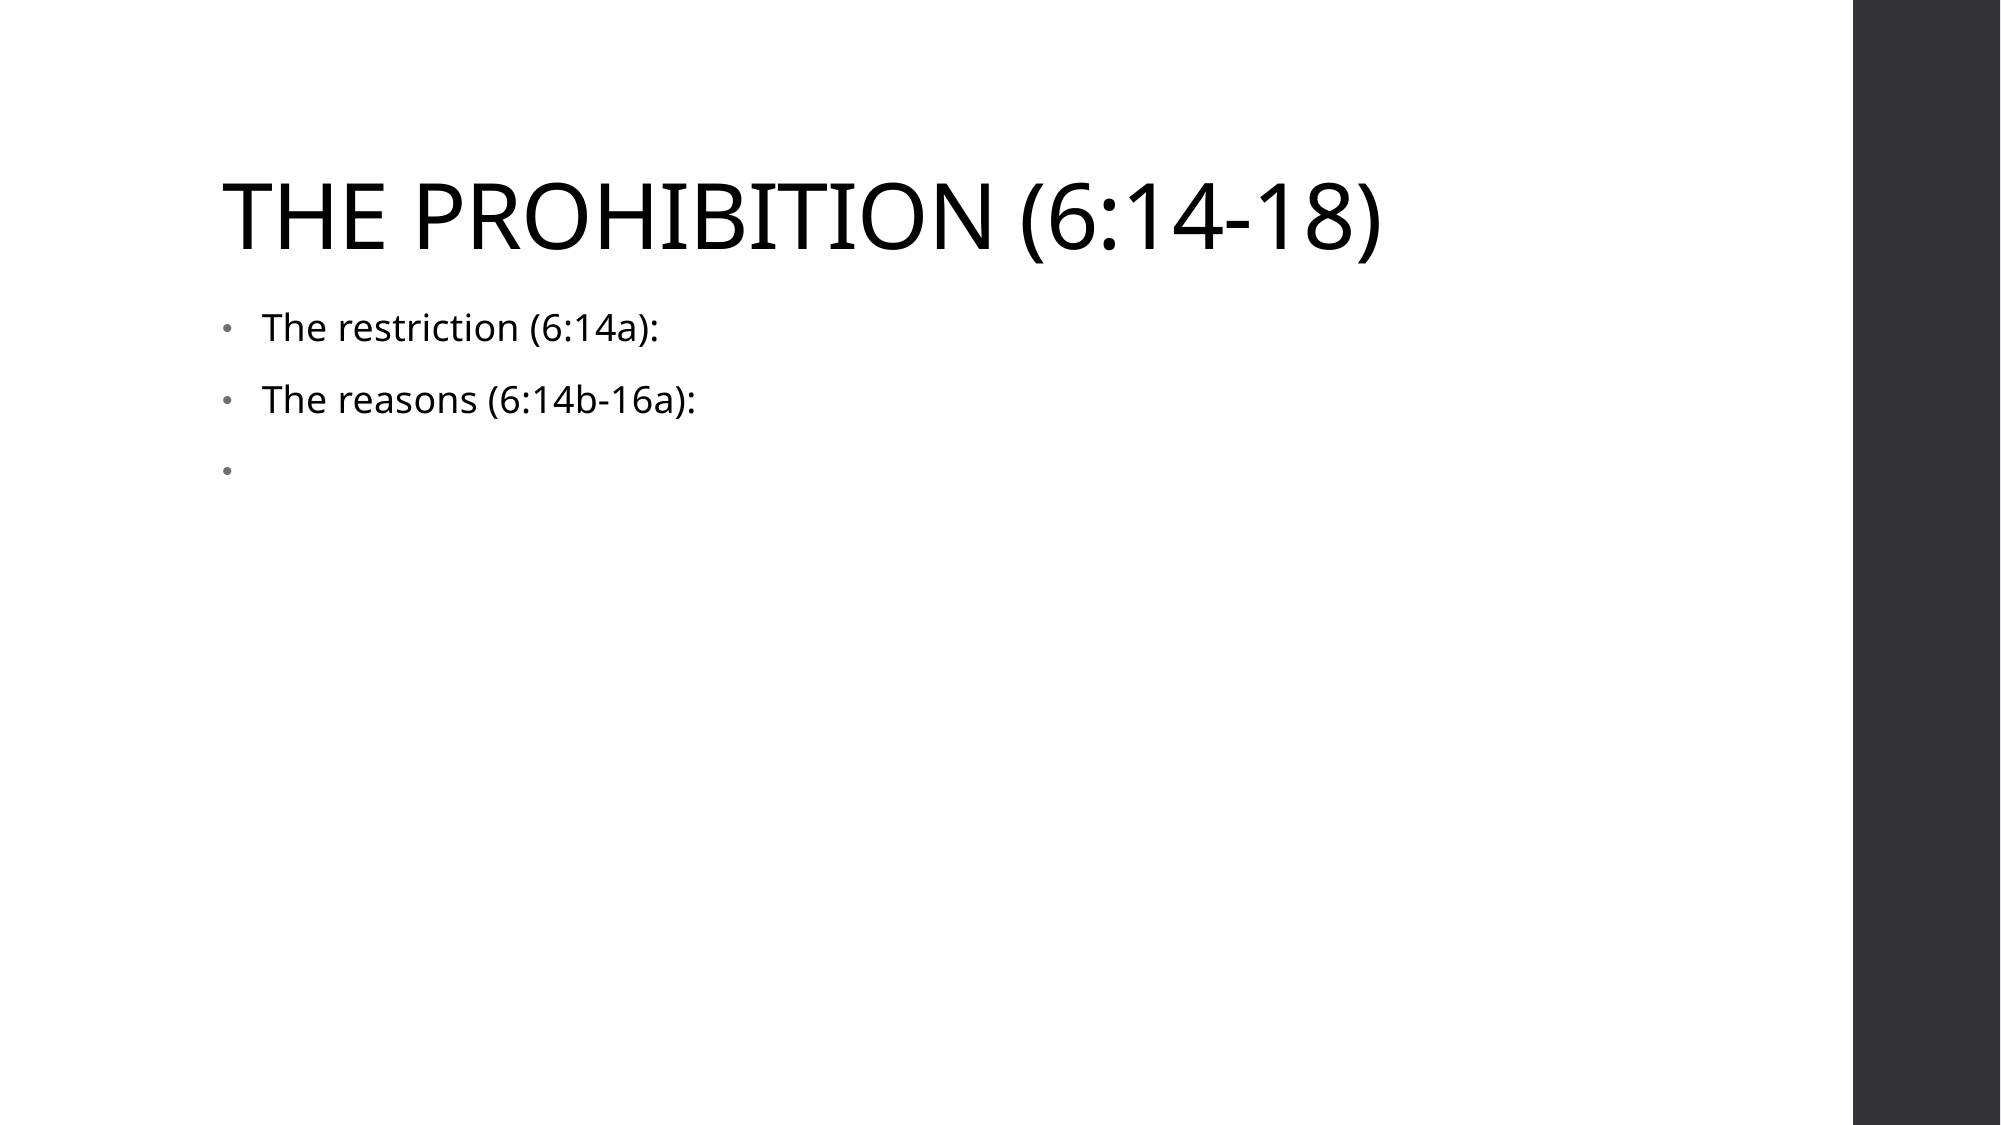

# THE PROHIBITION (6:14-18)
 The restriction (6:14a):
 The reasons (6:14b-16a):